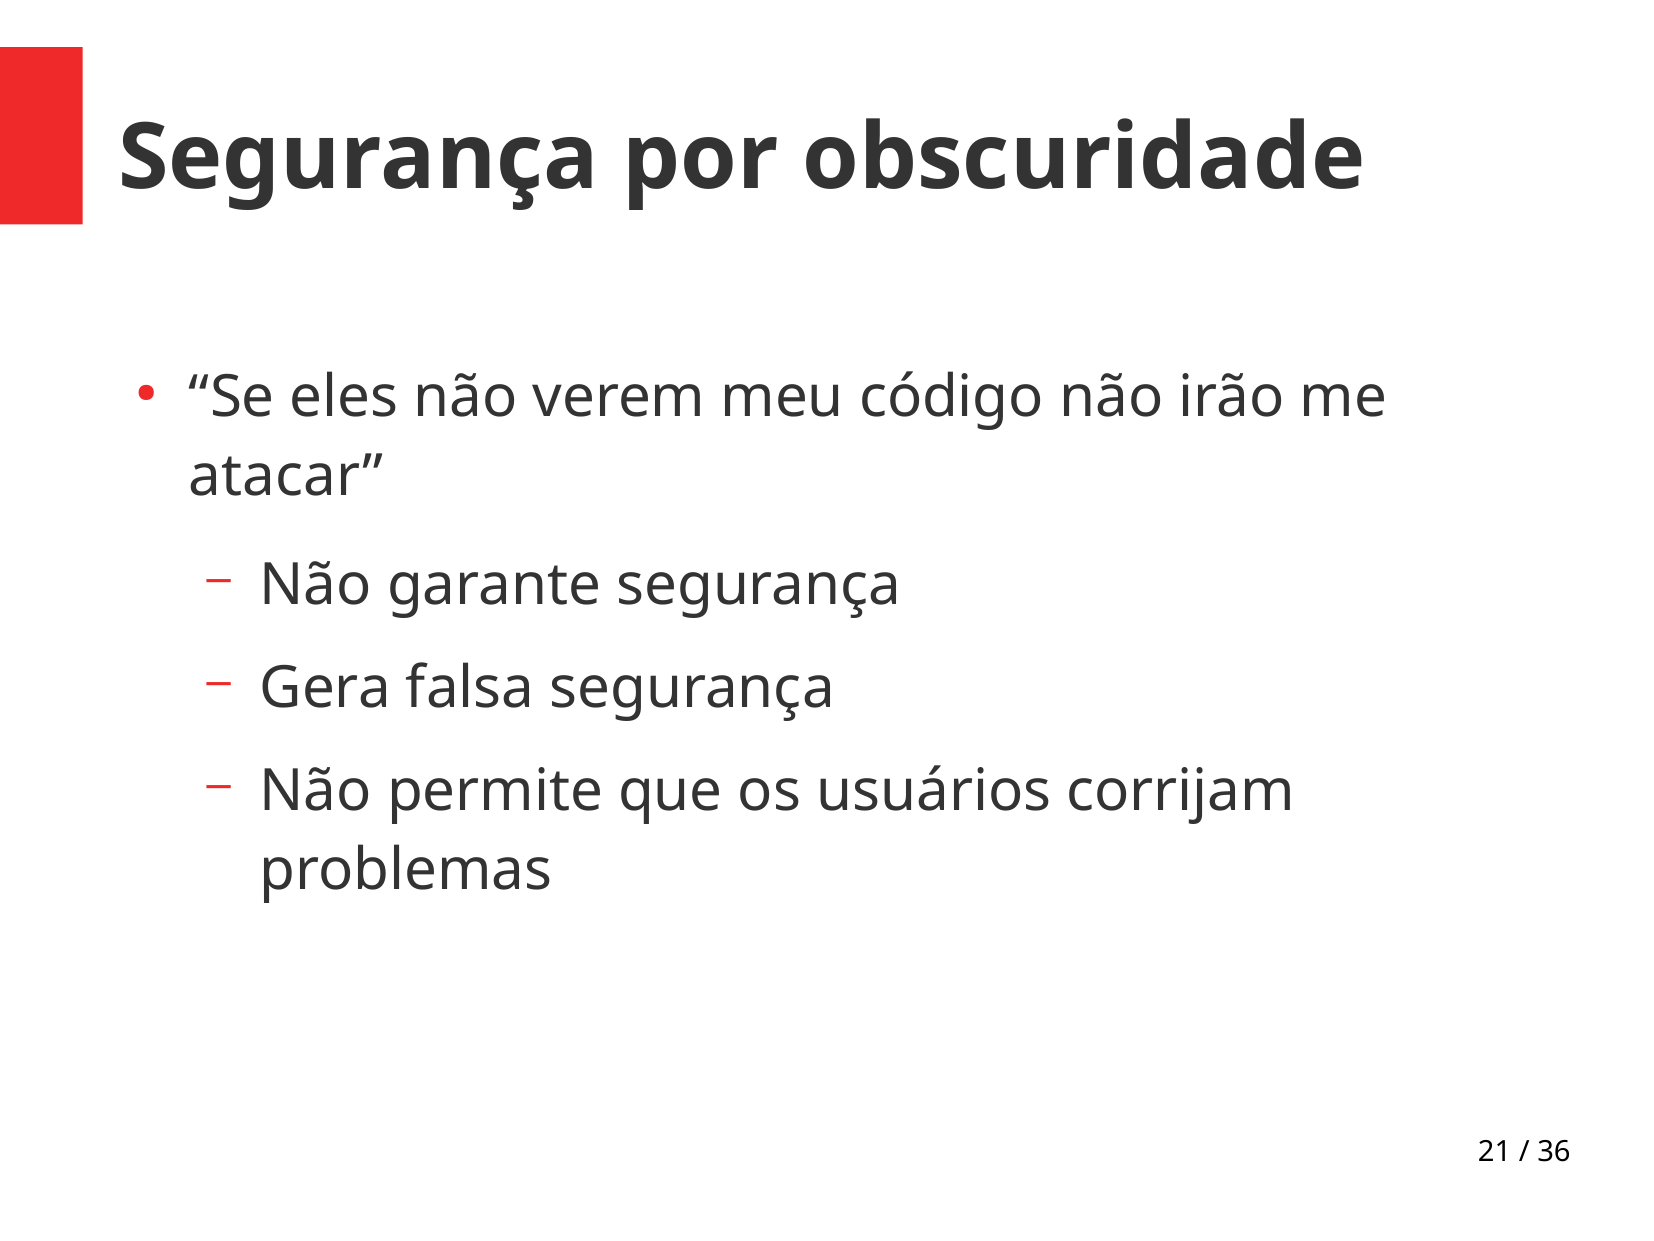

# Segurança por obscuridade
“Se eles não verem meu código não irão me atacar”
Não garante segurança
Gera falsa segurança
Não permite que os usuários corrijam problemas
21